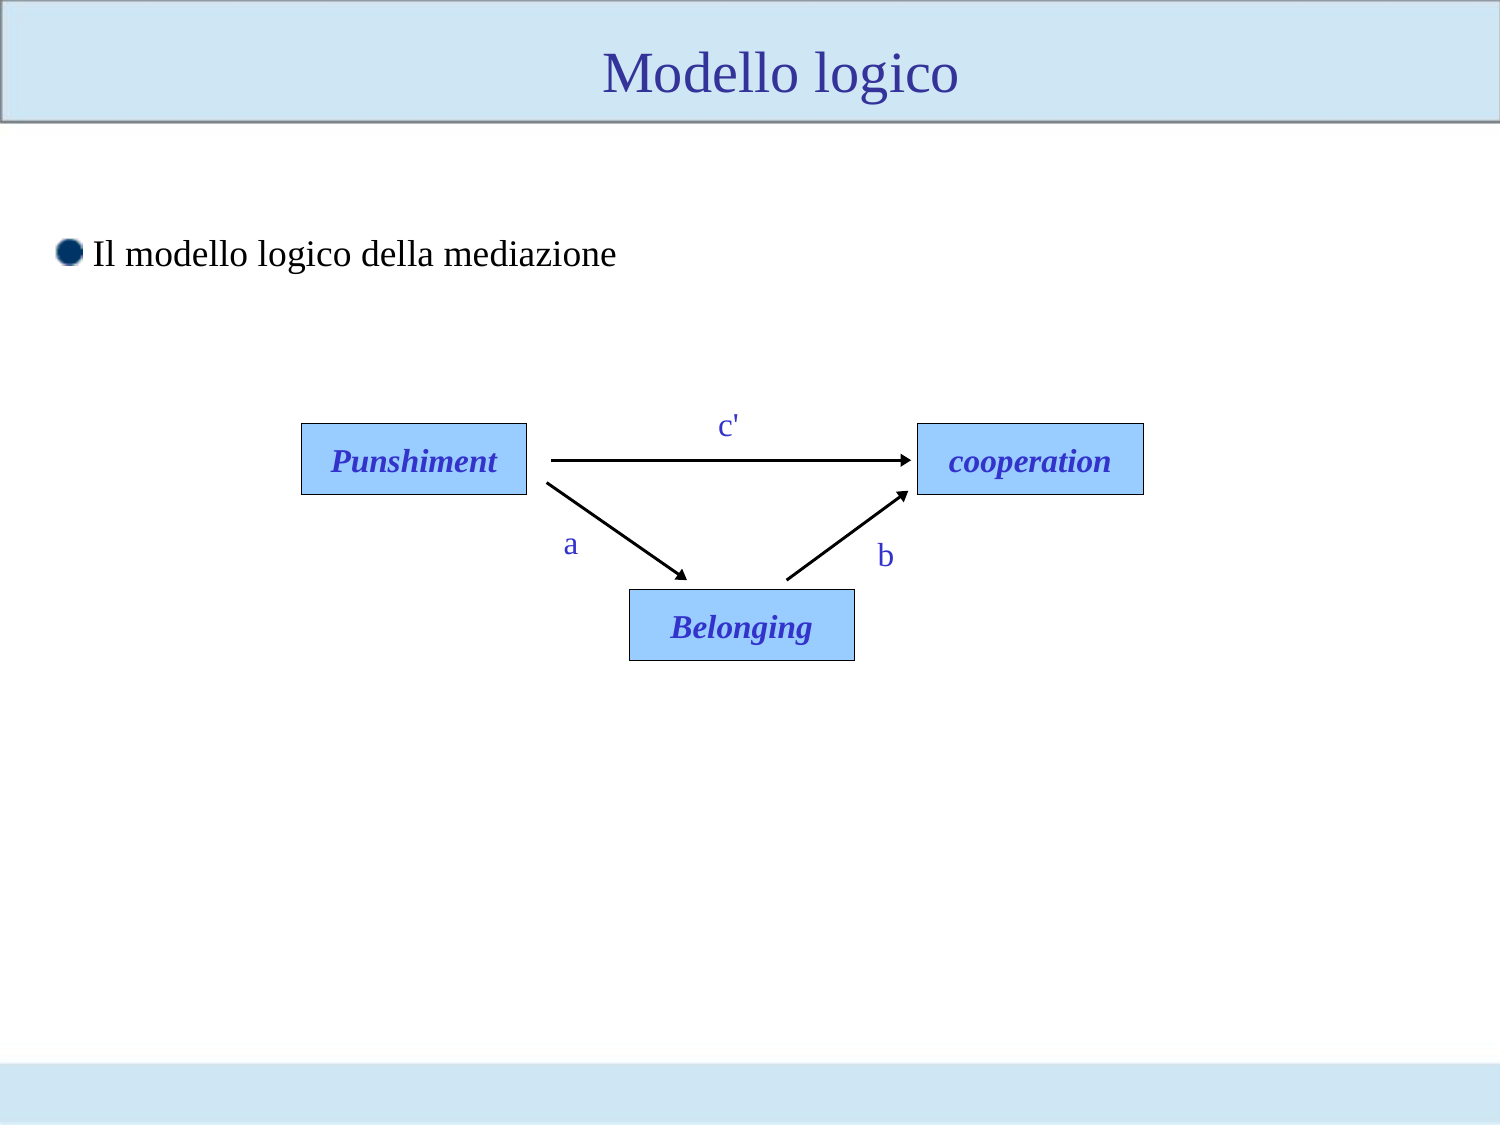

# Modello logico
 Il modello logico della mediazione
c'
Punshiment
cooperation
a
b
Belonging